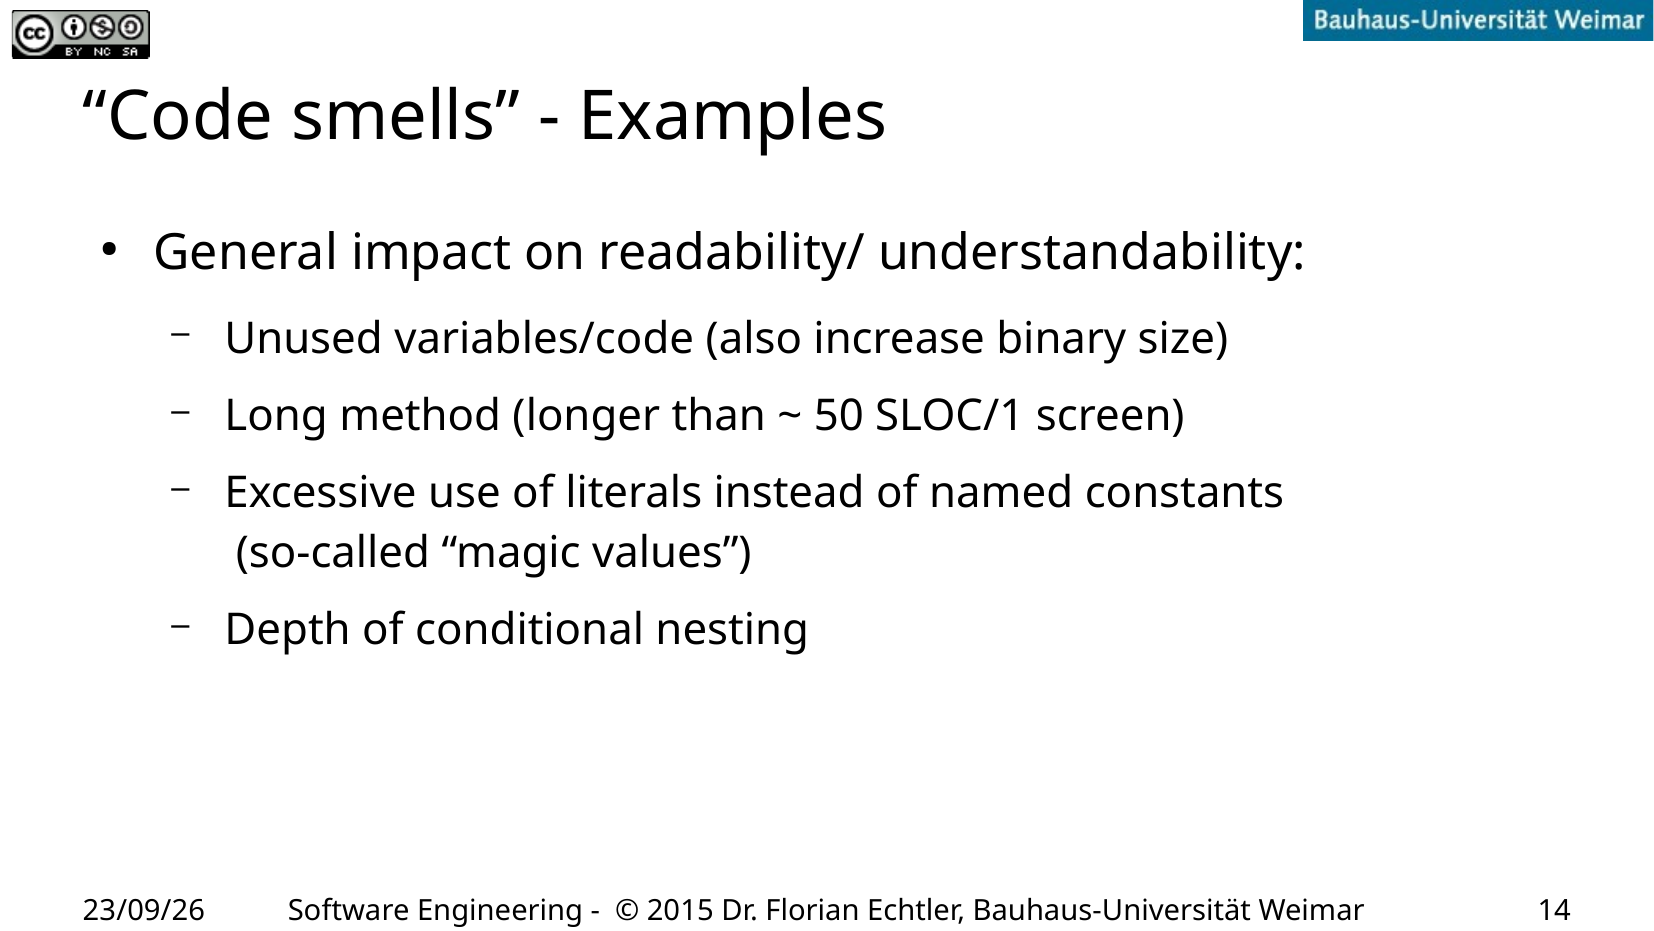

# “Code smells” - Examples
General impact on readability/ understandability:
Unused variables/code (also increase binary size)
Long method (longer than ~ 50 SLOC/1 screen)
Excessive use of literals instead of named constants (so-called “magic values”)
Depth of conditional nesting
Software Engineering - © 2015 Dr. Florian Echtler, Bauhaus-Universität Weimar
14